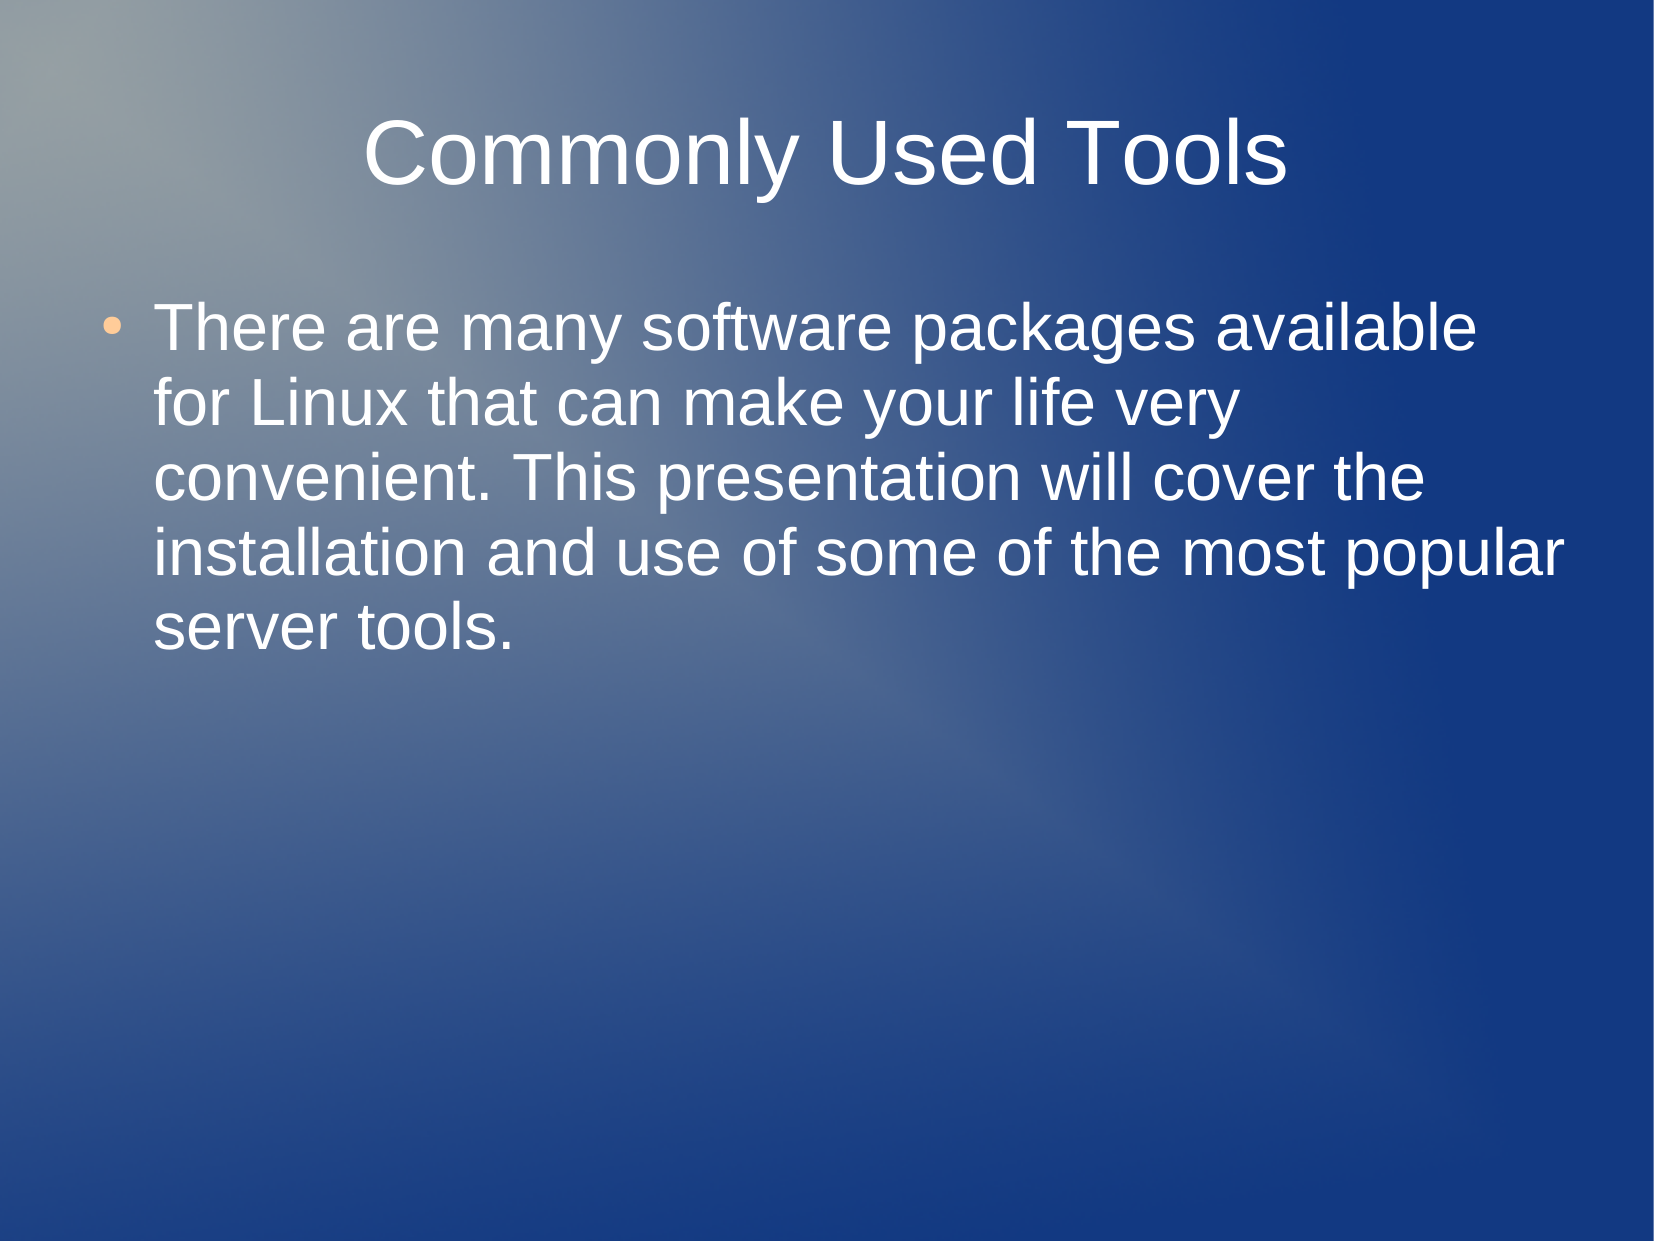

# Commonly Used Tools
There are many software packages available for Linux that can make your life very convenient. This presentation will cover the installation and use of some of the most popular server tools.